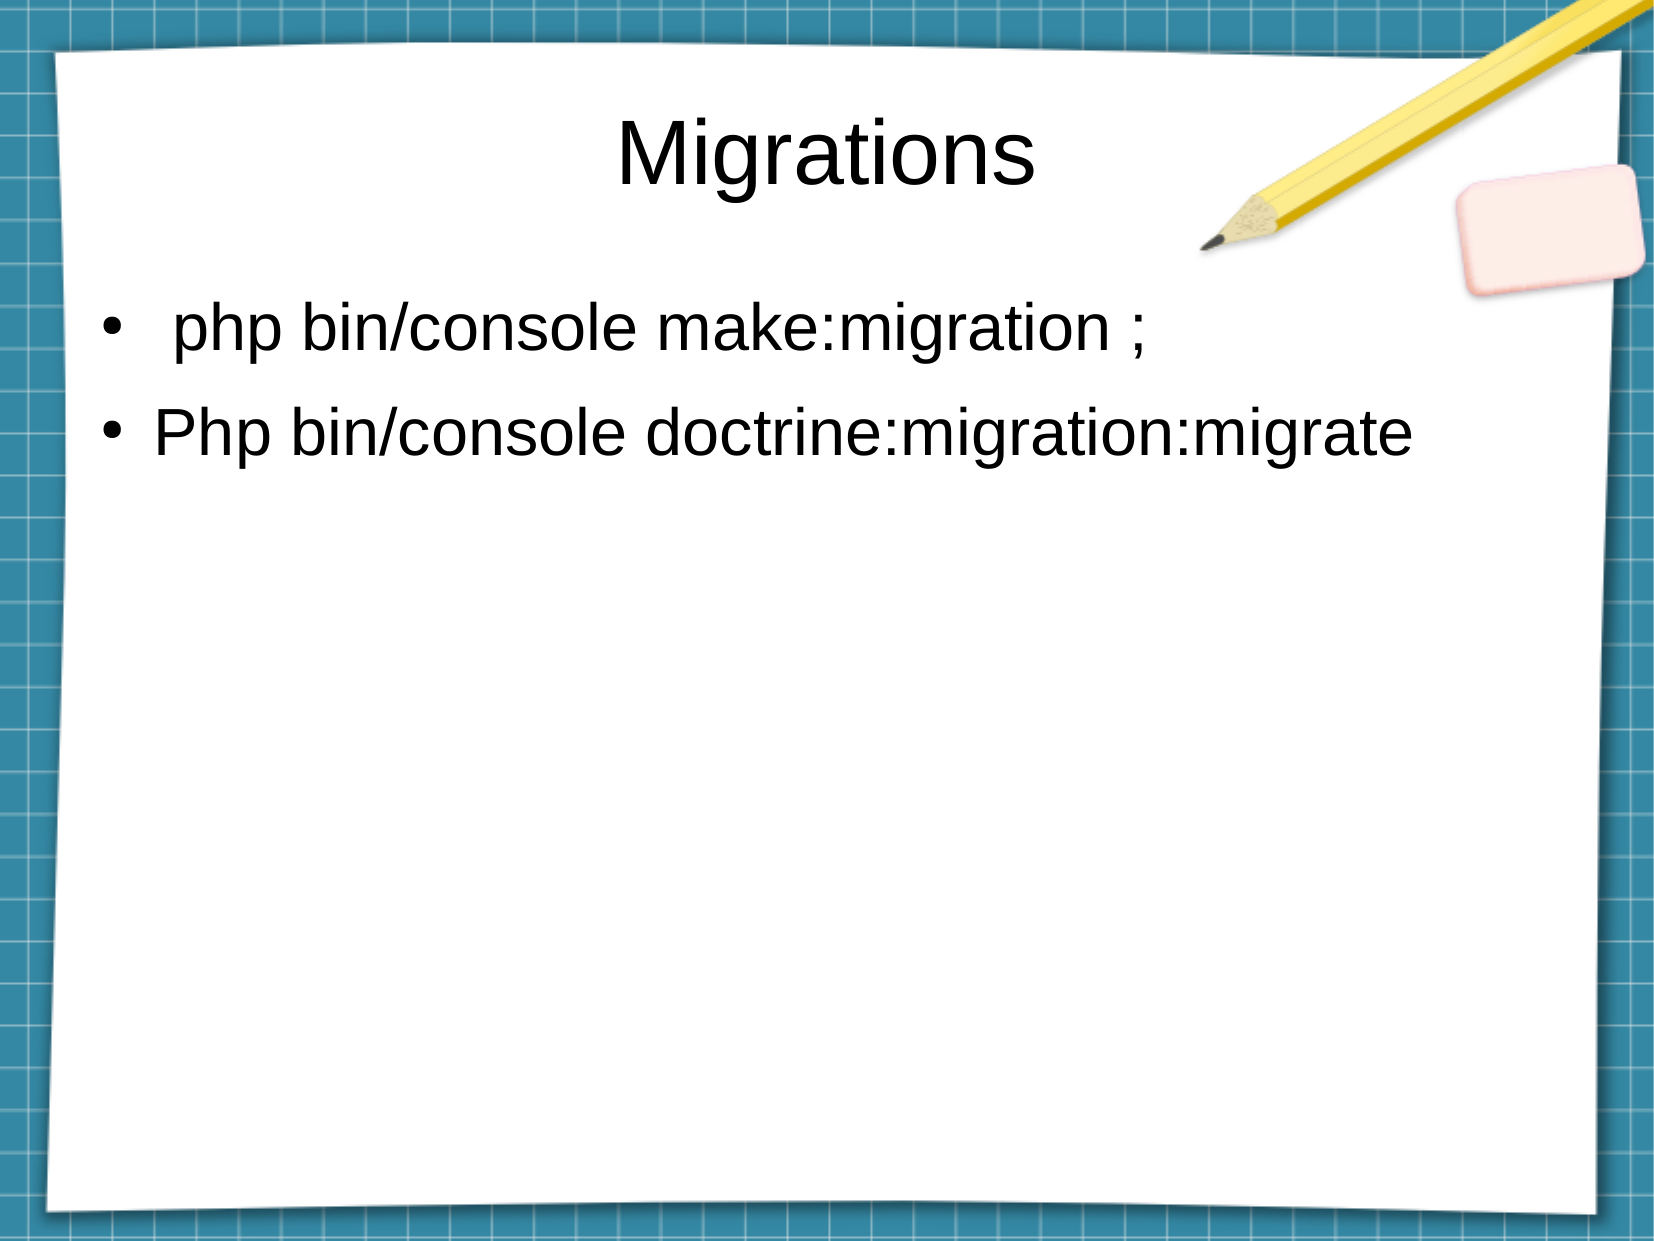

# Migrations
 php bin/console make:migration ;
Php bin/console doctrine:migration:migrate